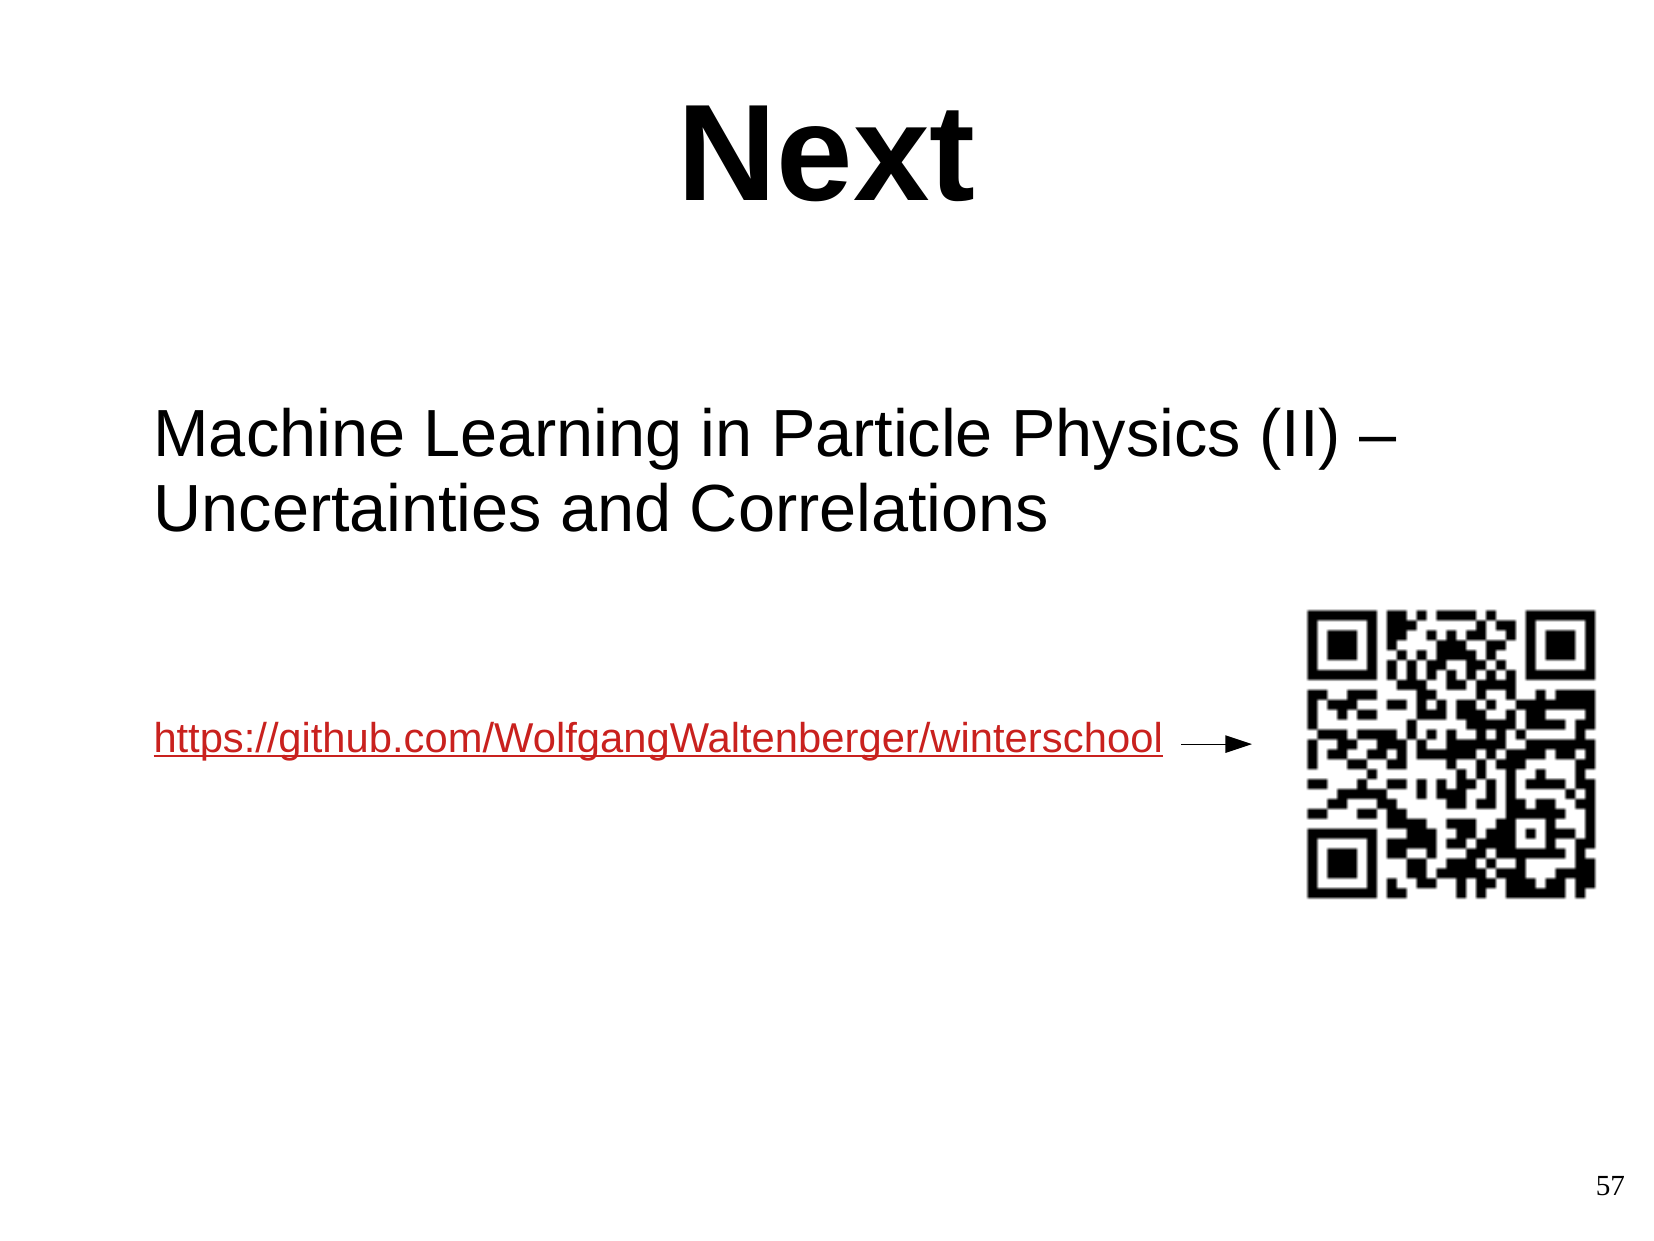

# Next
Machine Learning in Particle Physics (II) – Uncertainties and Correlations
https://github.com/WolfgangWaltenberger/winterschool
57